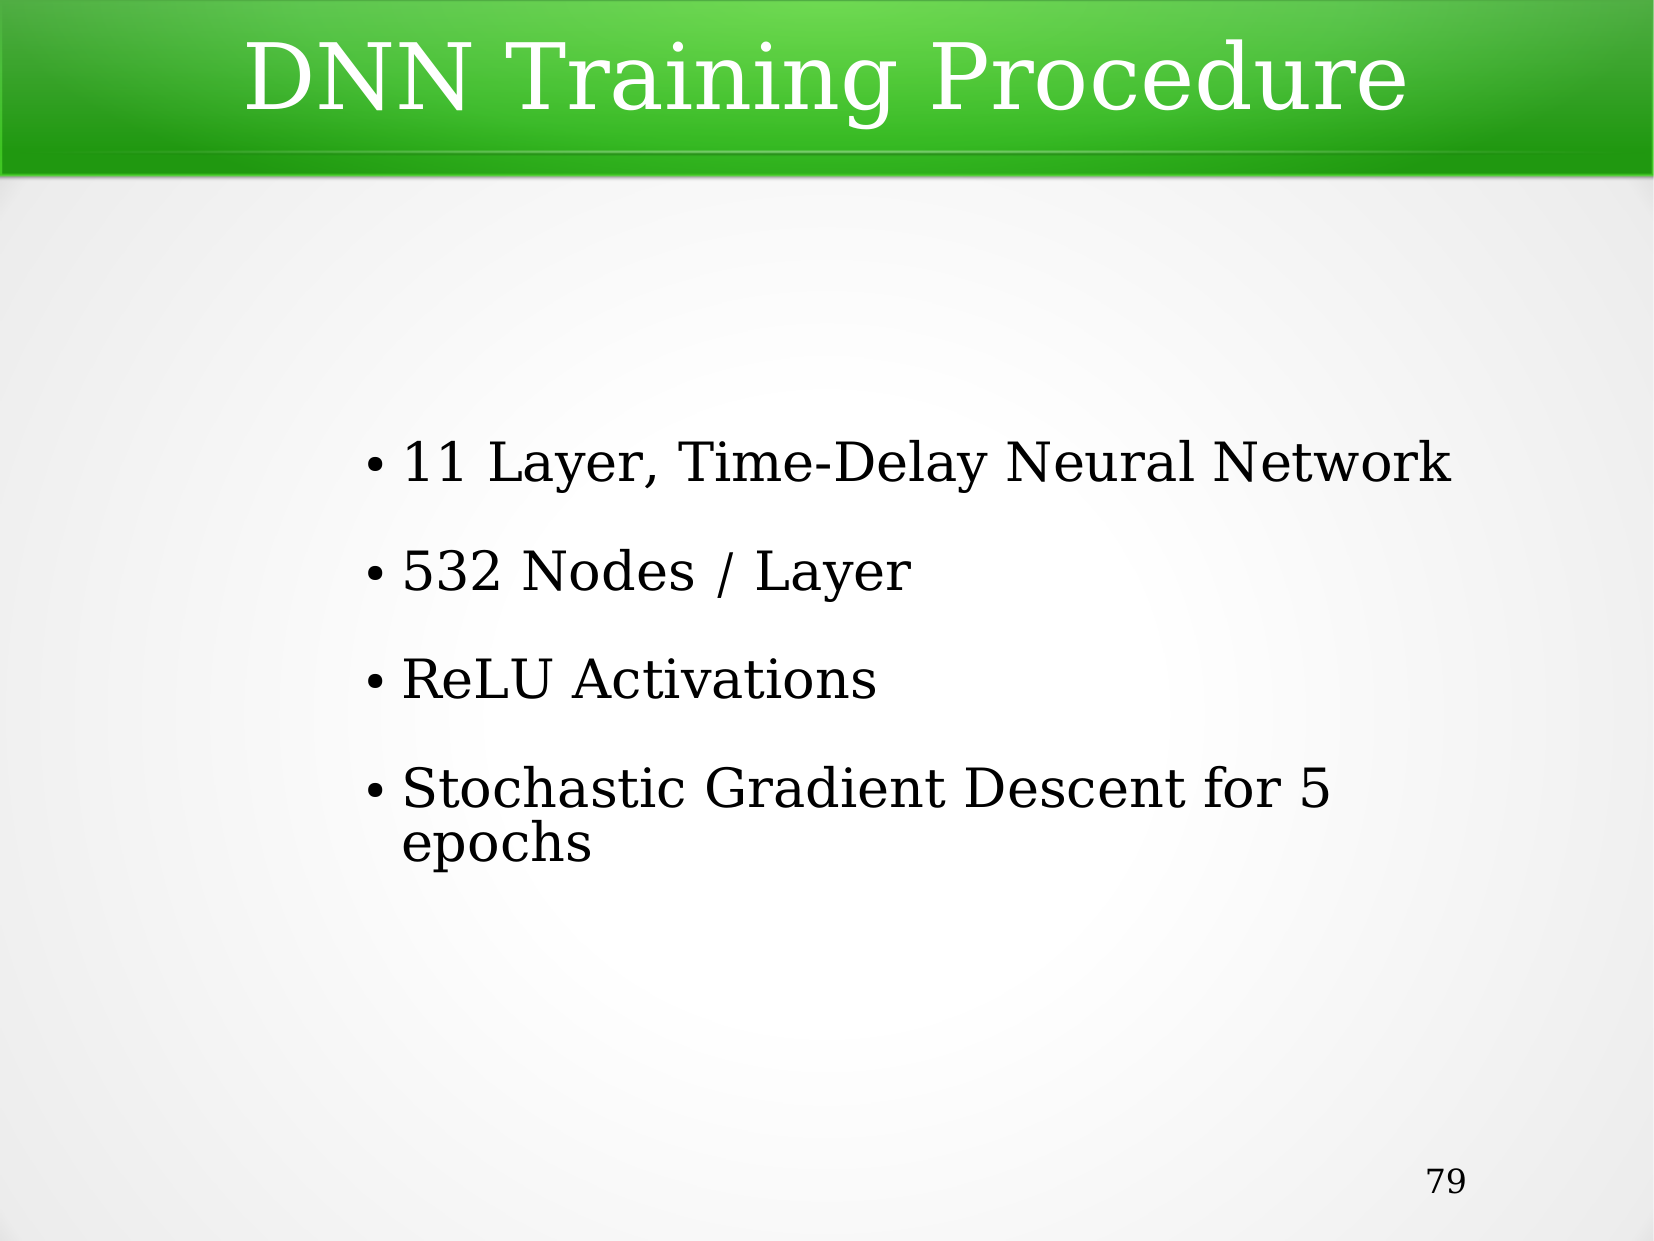

# DNN Training Procedure
11 Layer, Time-Delay Neural Network
532 Nodes / Layer
ReLU Activations
Stochastic Gradient Descent for 5 epochs